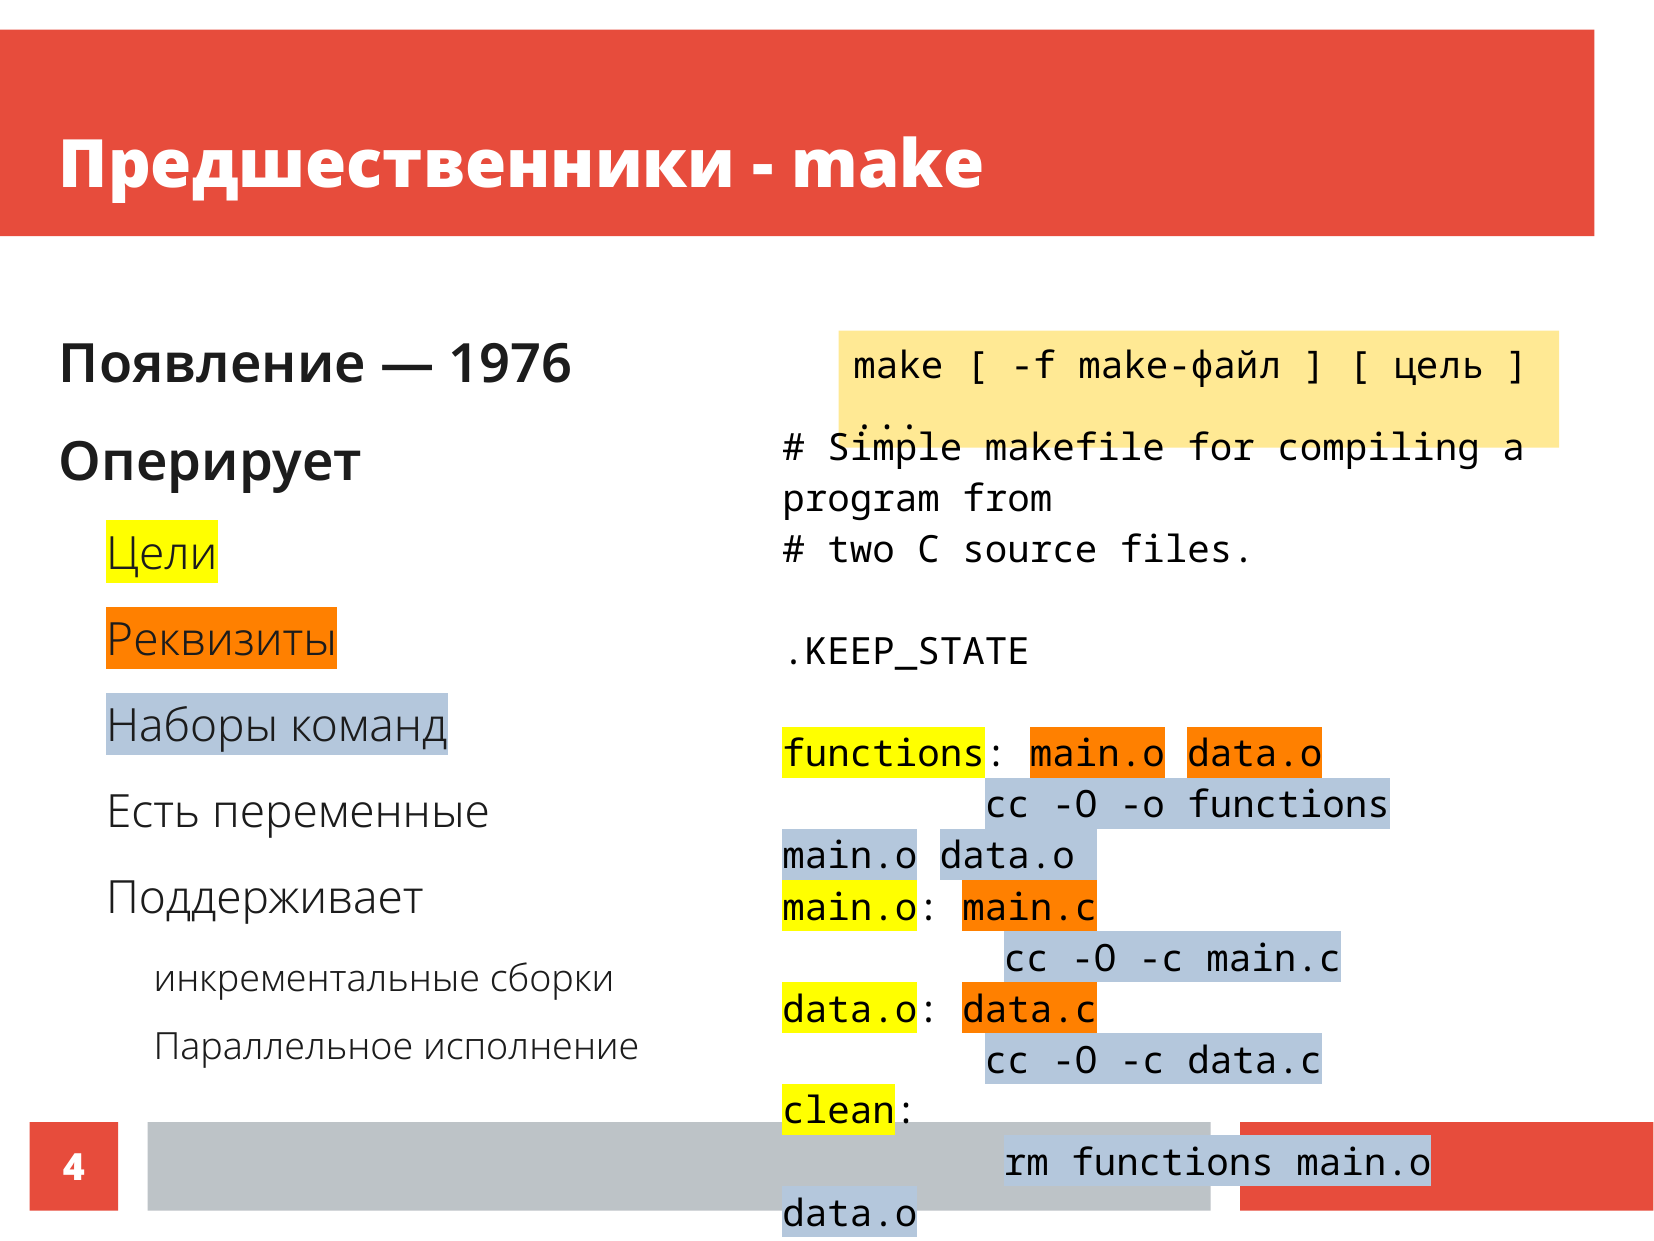

# Предшественники - make
Появление — 1976
Оперирует
Цели
Реквизиты
Наборы команд
Есть переменные
Поддерживает
инкрементальные сборки
Параллельное исполнение
make [ -f make-файл ] [ цель ] ...
# Simple makefile for compiling a program from
# two C source files.
.KEEP_STATE
functions: main.o data.o
 cc -O -o functions main.o data.o
main.o: main.c
 	cc -O -c main.c
data.o: data.c
 cc -O -c data.c
clean:
 	rm functions main.o data.o
4